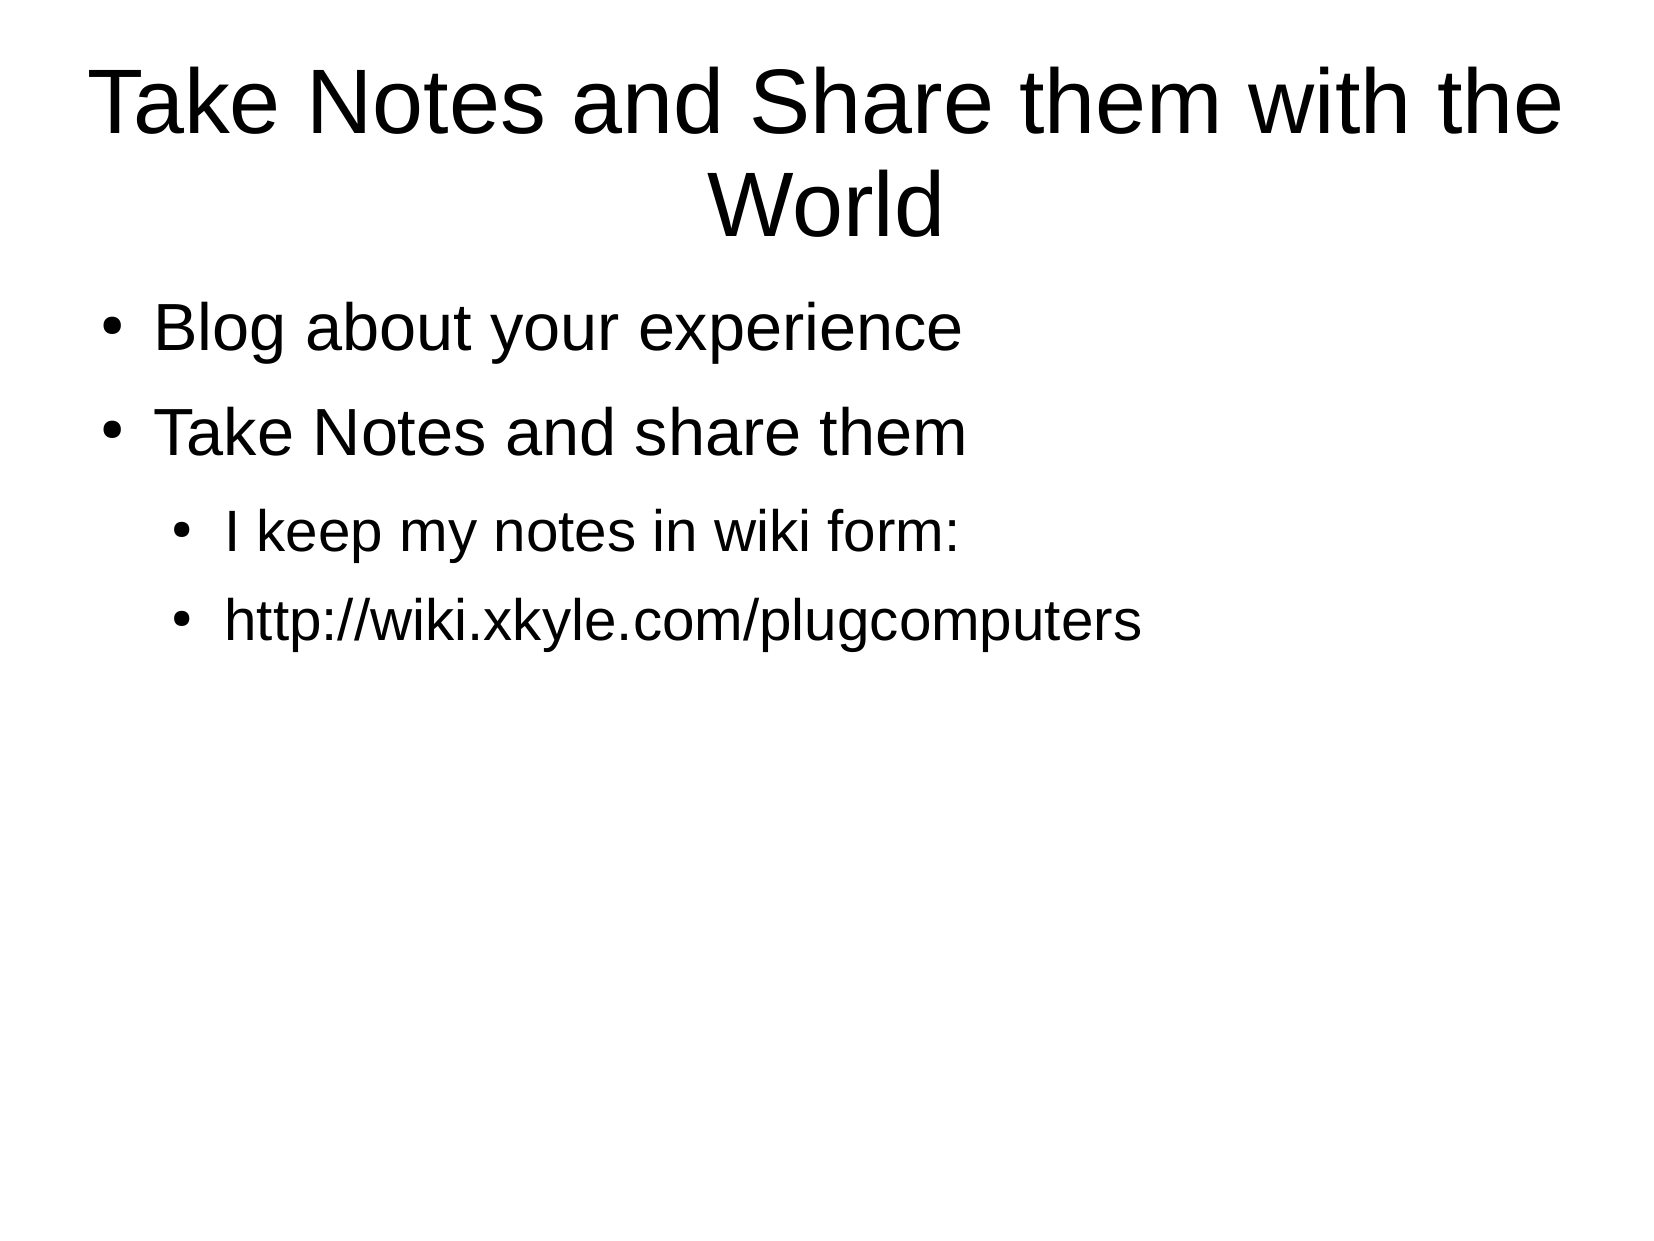

# Take Notes and Share them with the World
Blog about your experience
Take Notes and share them
I keep my notes in wiki form:
http://wiki.xkyle.com/plugcomputers